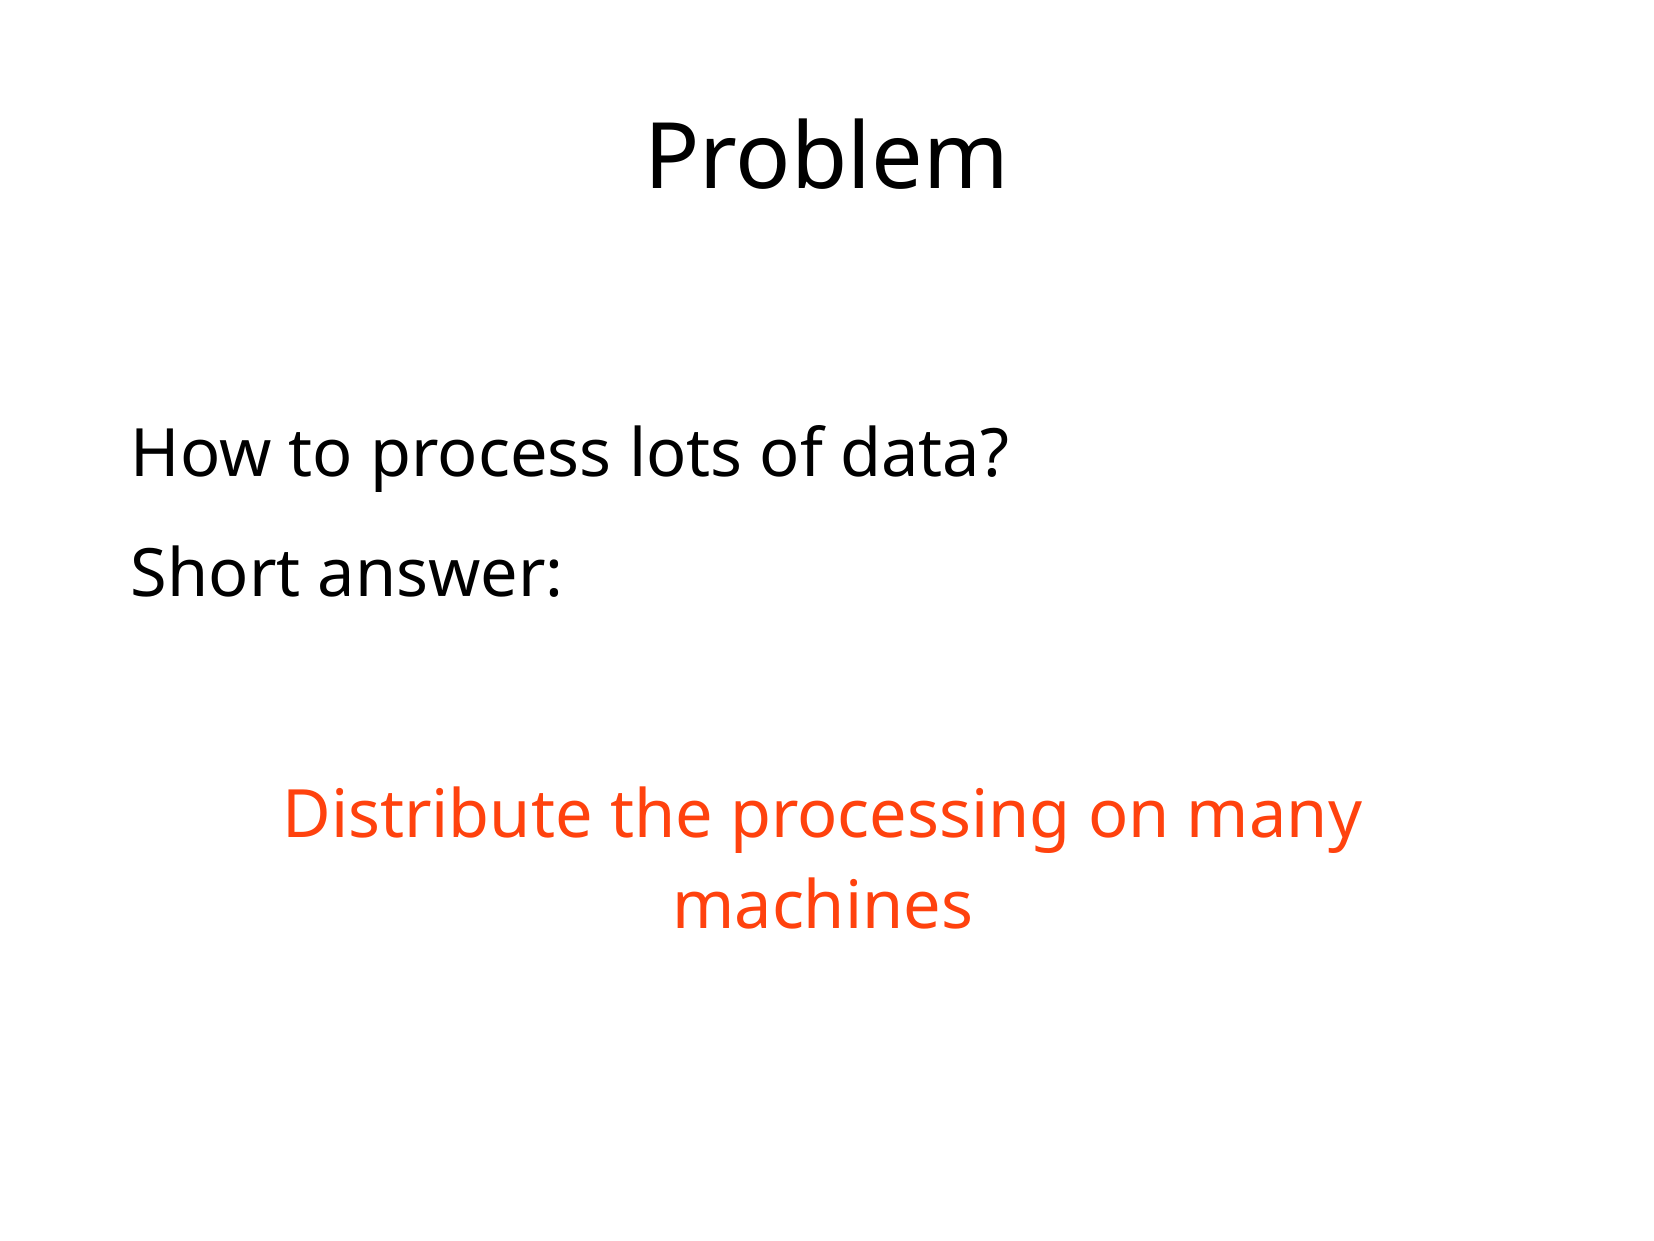

# Problem
How to process lots of data?
Short answer:
Distribute the processing on many machines